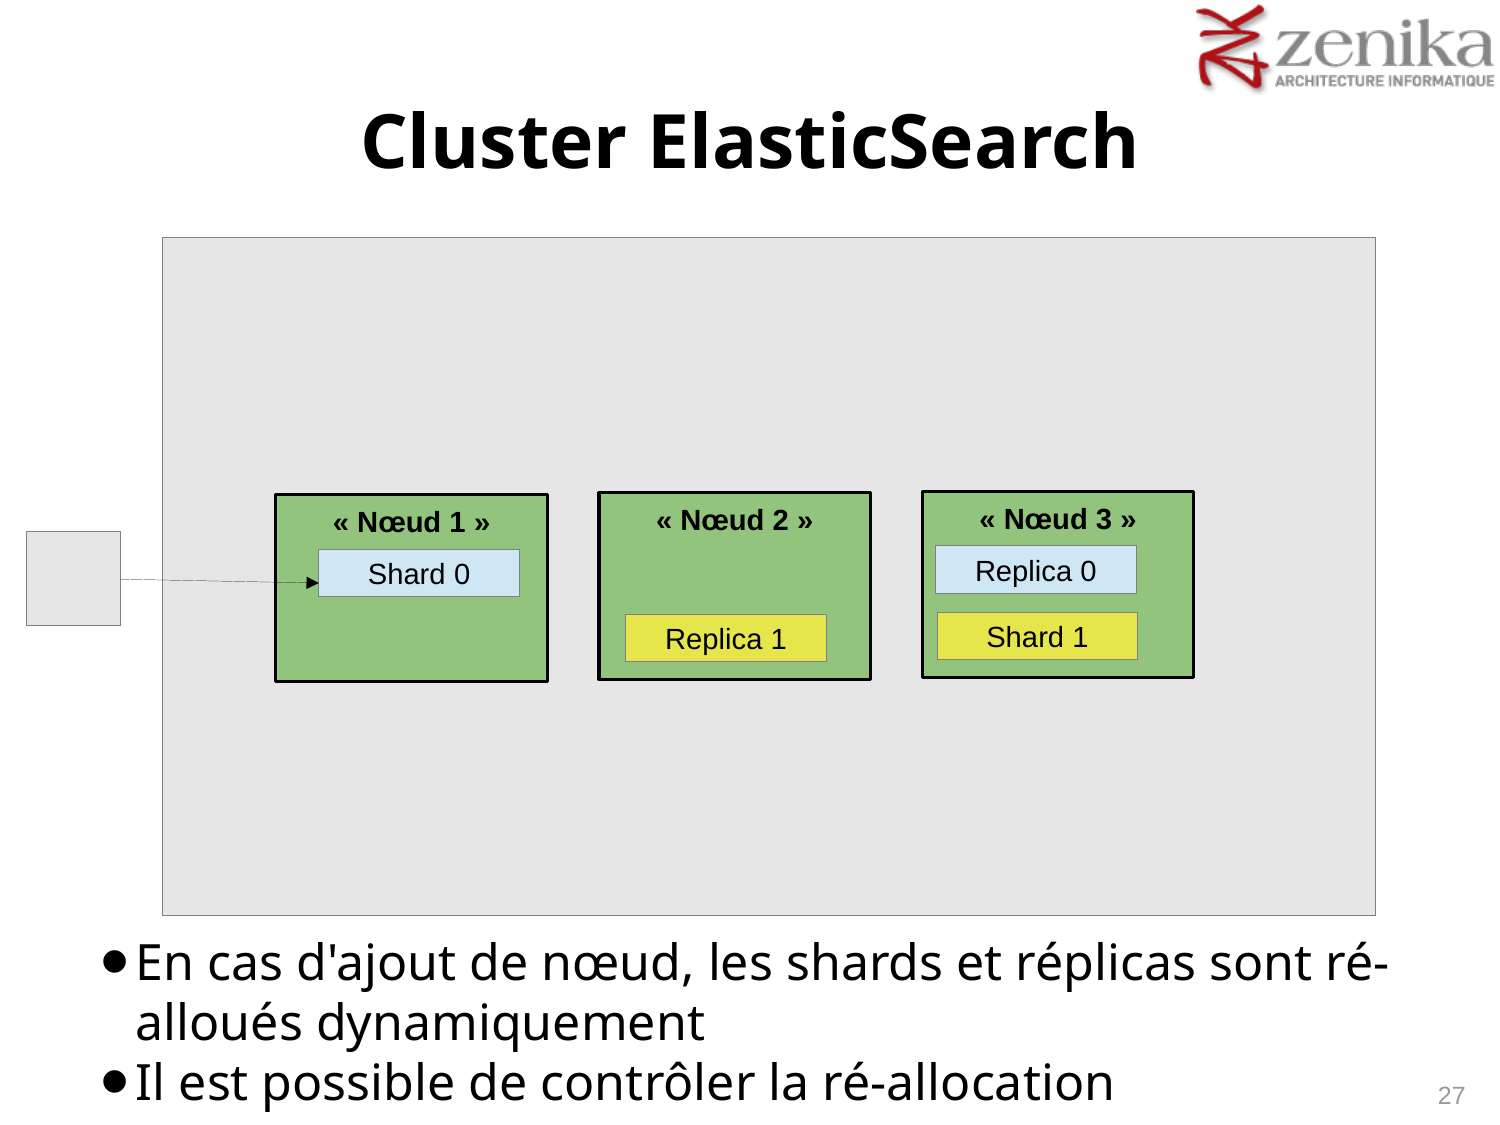

Cluster ElasticSearch
« Nœud 3 »
« Nœud 2 »
« Nœud 1 »
Replica 0
Shard 0
Shard 1
Replica 1
En cas d'ajout de nœud, les shards et réplicas sont ré-alloués dynamiquement
Il est possible de contrôler la ré-allocation